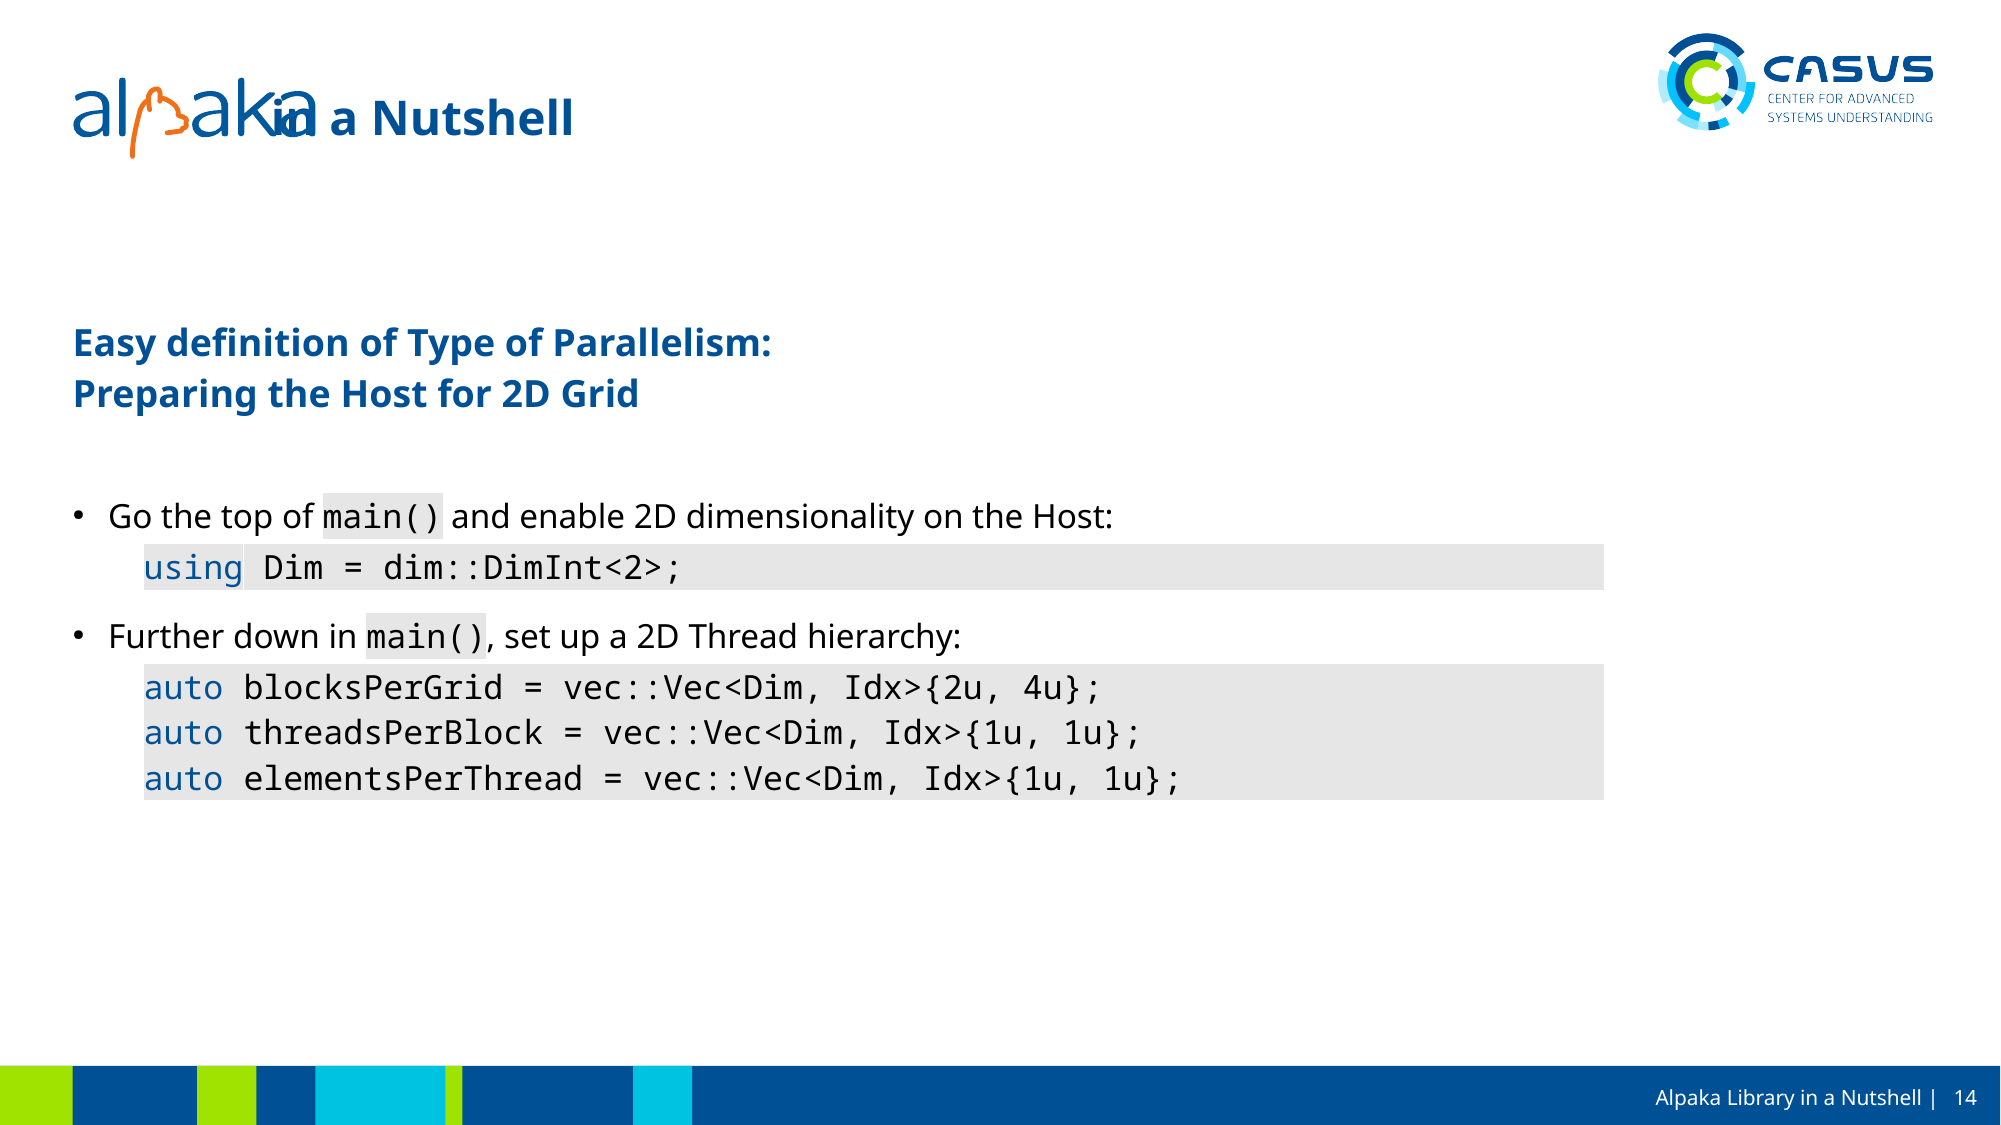

in a Nutshell
# Easy definition of Type of Parallelism:
Preparing the Host for 2D Grid
Go the top of main() and enable 2D dimensionality on the Host:
using Dim = dim::DimInt<2>;
Further down in main(), set up a 2D Thread hierarchy:
auto blocksPerGrid = vec::Vec<Dim, Idx>{2u, 4u};
auto threadsPerBlock = vec::Vec<Dim, Idx>{1u, 1u};
auto elementsPerThread = vec::Vec<Dim, Idx>{1u, 1u};
Alpaka Library in a Nutshell
14